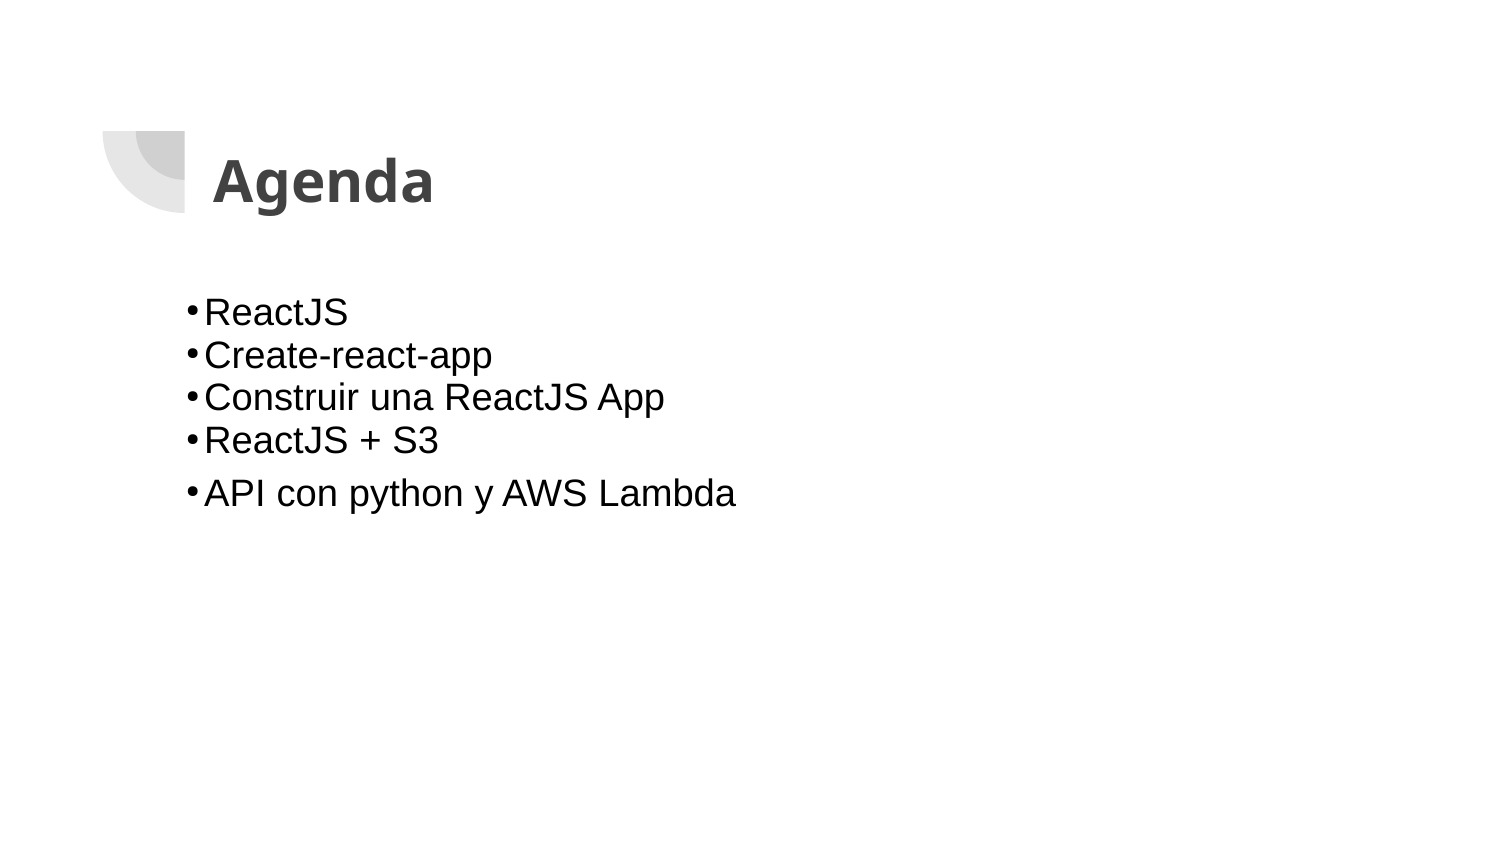

# Agenda
ReactJS
Create-react-app
Construir una ReactJS App
ReactJS + S3
API con python y AWS Lambda